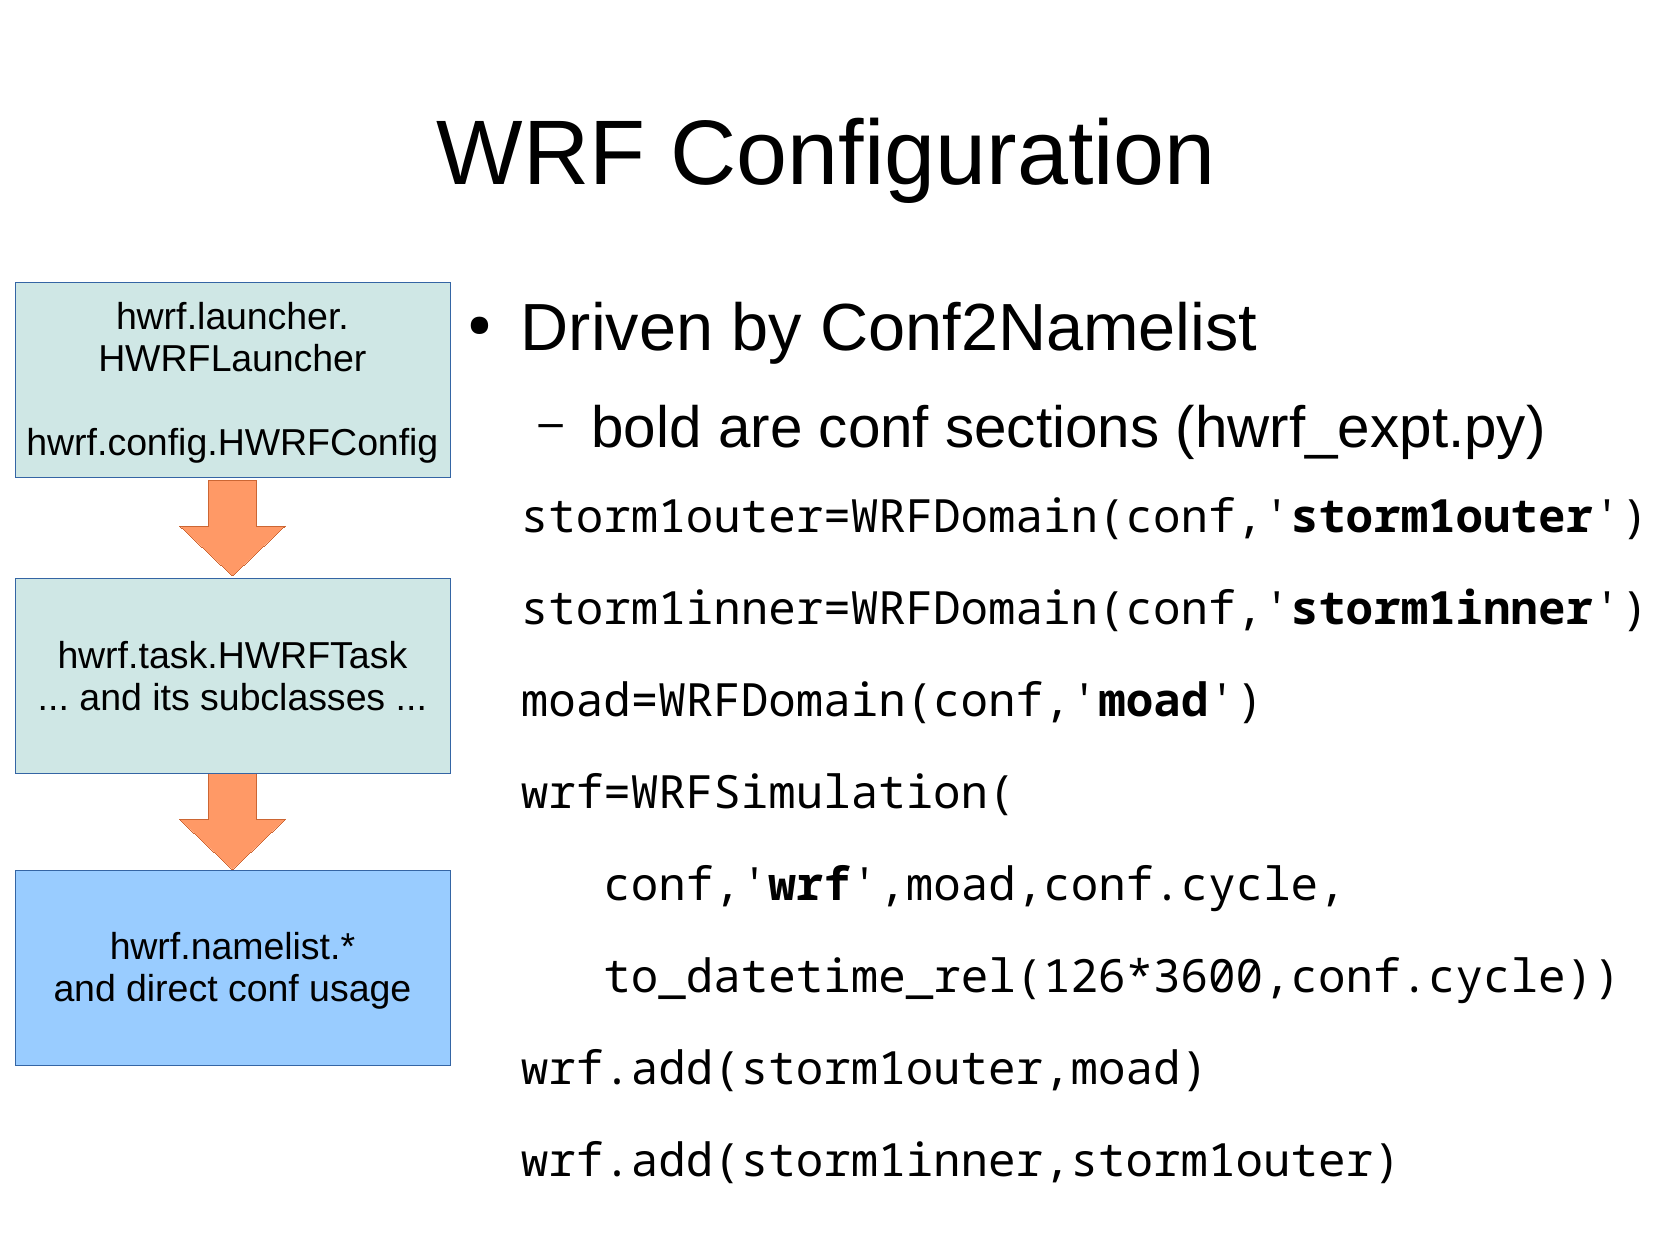

# WRF Configuration
hwrf.launcher.
HWRFLauncher
hwrf.config.HWRFConfig
Driven by Conf2Namelist
bold are conf sections (hwrf_expt.py)
storm1outer=WRFDomain(conf,'storm1outer')
storm1inner=WRFDomain(conf,'storm1inner')
moad=WRFDomain(conf,'moad')
wrf=WRFSimulation(
 conf,'wrf',moad,conf.cycle,
 to_datetime_rel(126*3600,conf.cycle))
wrf.add(storm1outer,moad)
wrf.add(storm1inner,storm1outer)
hwrf.task.HWRFTask
... and its subclasses ...
hwrf.namelist.*
and direct conf usage